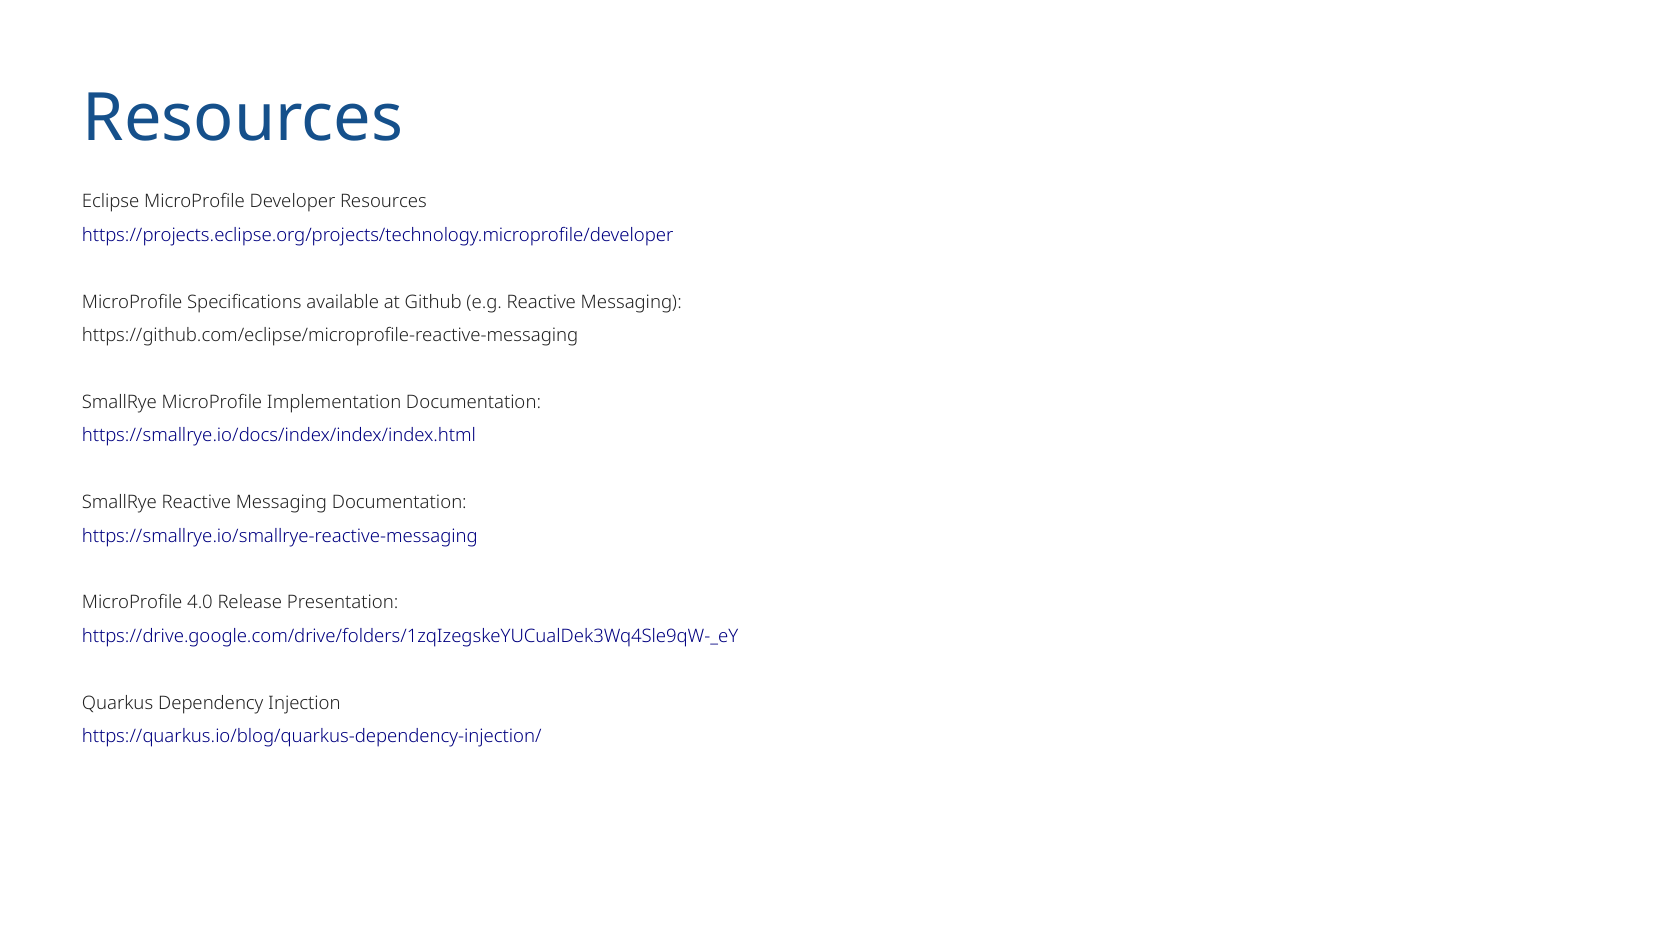

# Resources
Eclipse MicroProfile Developer Resources
https://projects.eclipse.org/projects/technology.microprofile/developer
MicroProfile Specifications available at Github (e.g. Reactive Messaging):
https://github.com/eclipse/microprofile-reactive-messaging
SmallRye MicroProfile Implementation Documentation:
https://smallrye.io/docs/index/index/index.html
SmallRye Reactive Messaging Documentation:
https://smallrye.io/smallrye-reactive-messaging
MicroProfile 4.0 Release Presentation:
https://drive.google.com/drive/folders/1zqIzegskeYUCualDek3Wq4Sle9qW-_eY
Quarkus Dependency Injection
https://quarkus.io/blog/quarkus-dependency-injection/